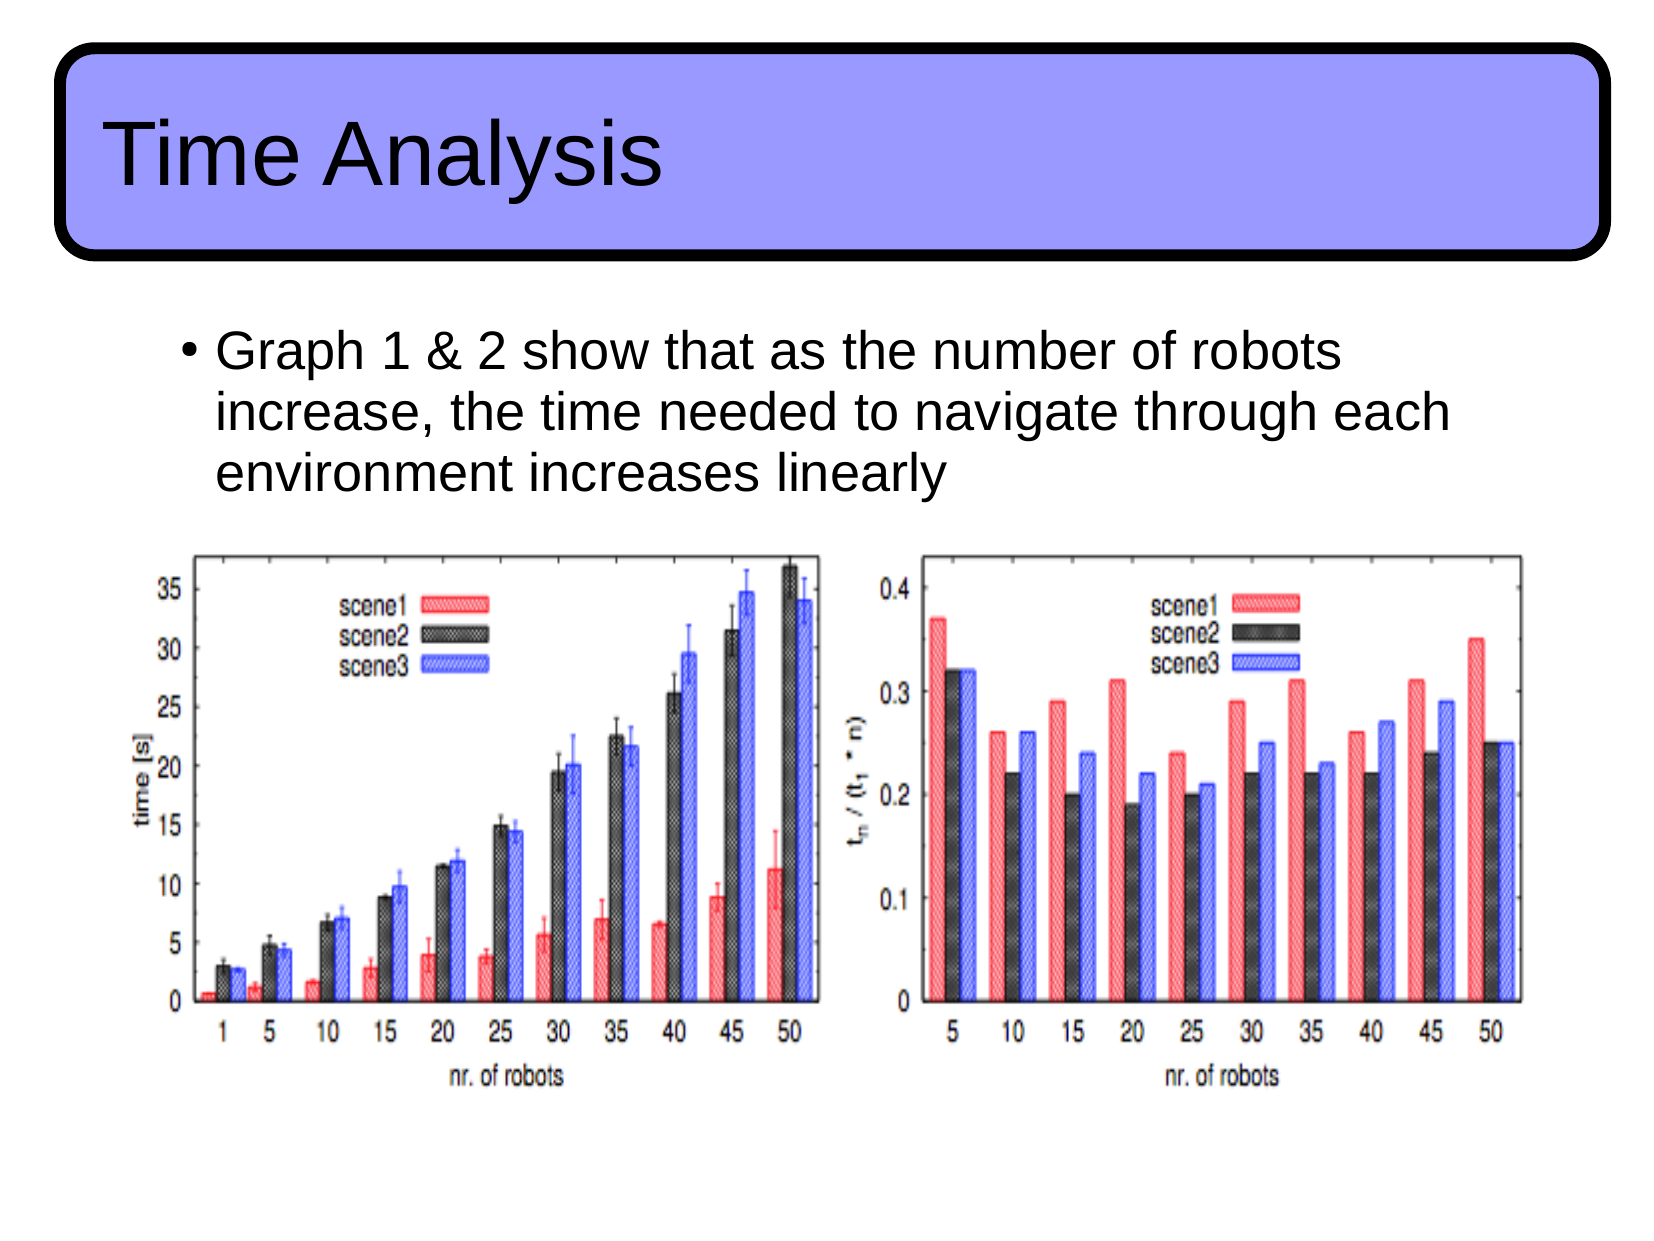

#
Swarm Motion
Time Analysis
Graph 1 & 2 show that as the number of robots increase, the time needed to navigate through each environment increases linearly